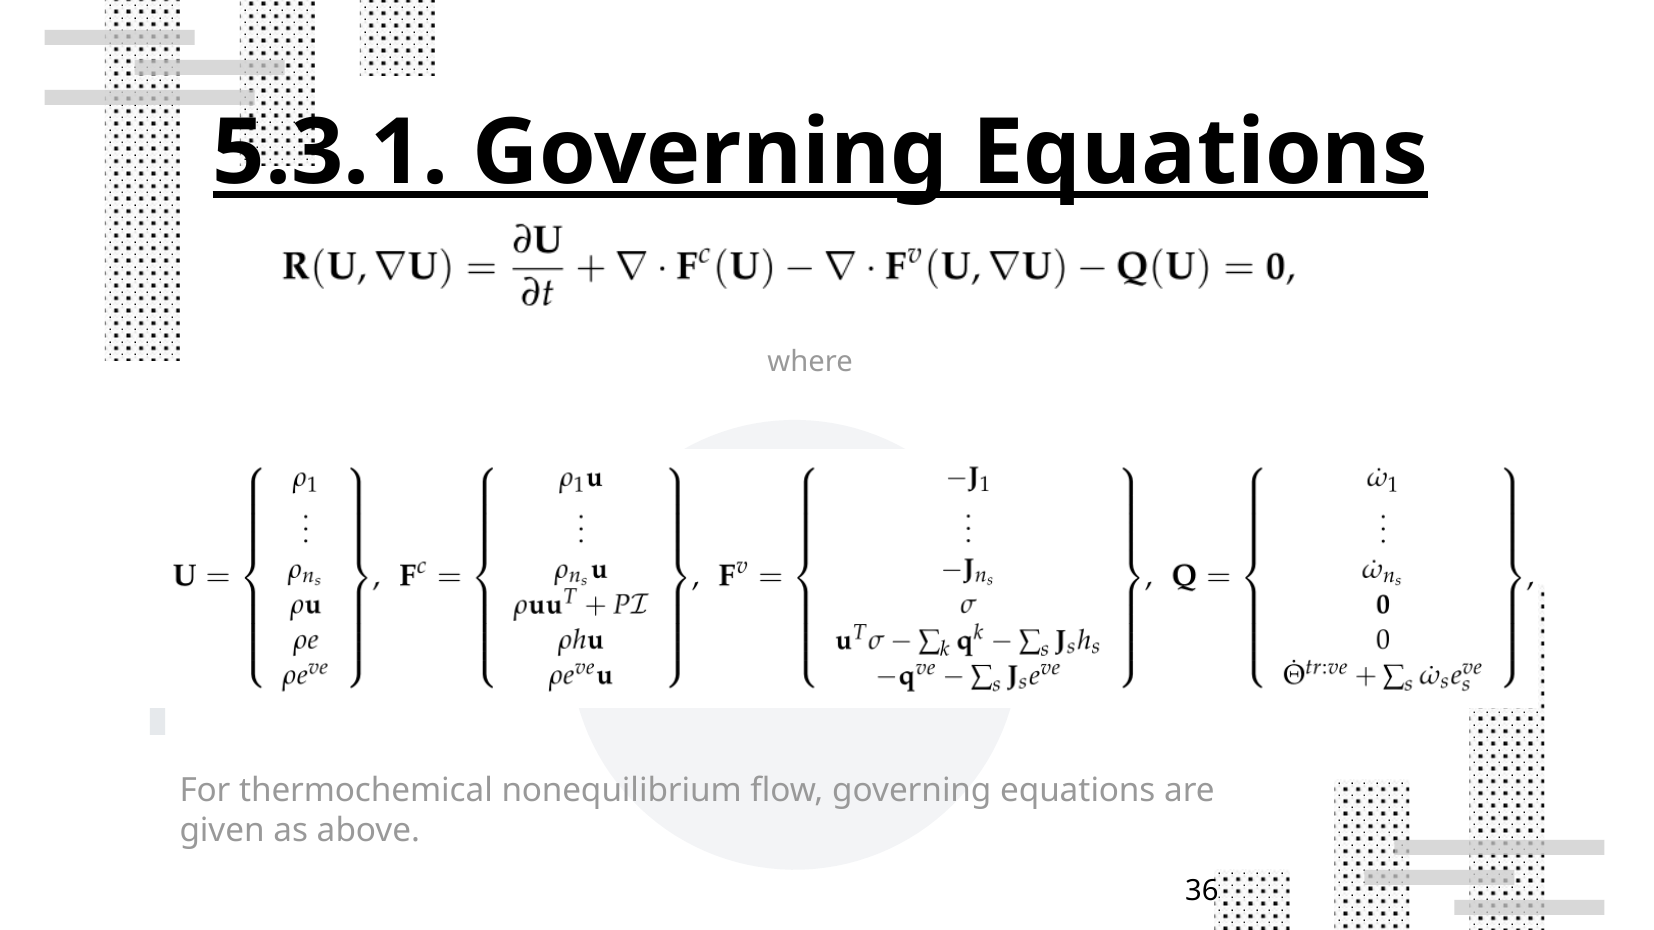

# 5.3.1. Governing Equations
where
For thermochemical nonequilibrium flow, governing equations are given as above.
36